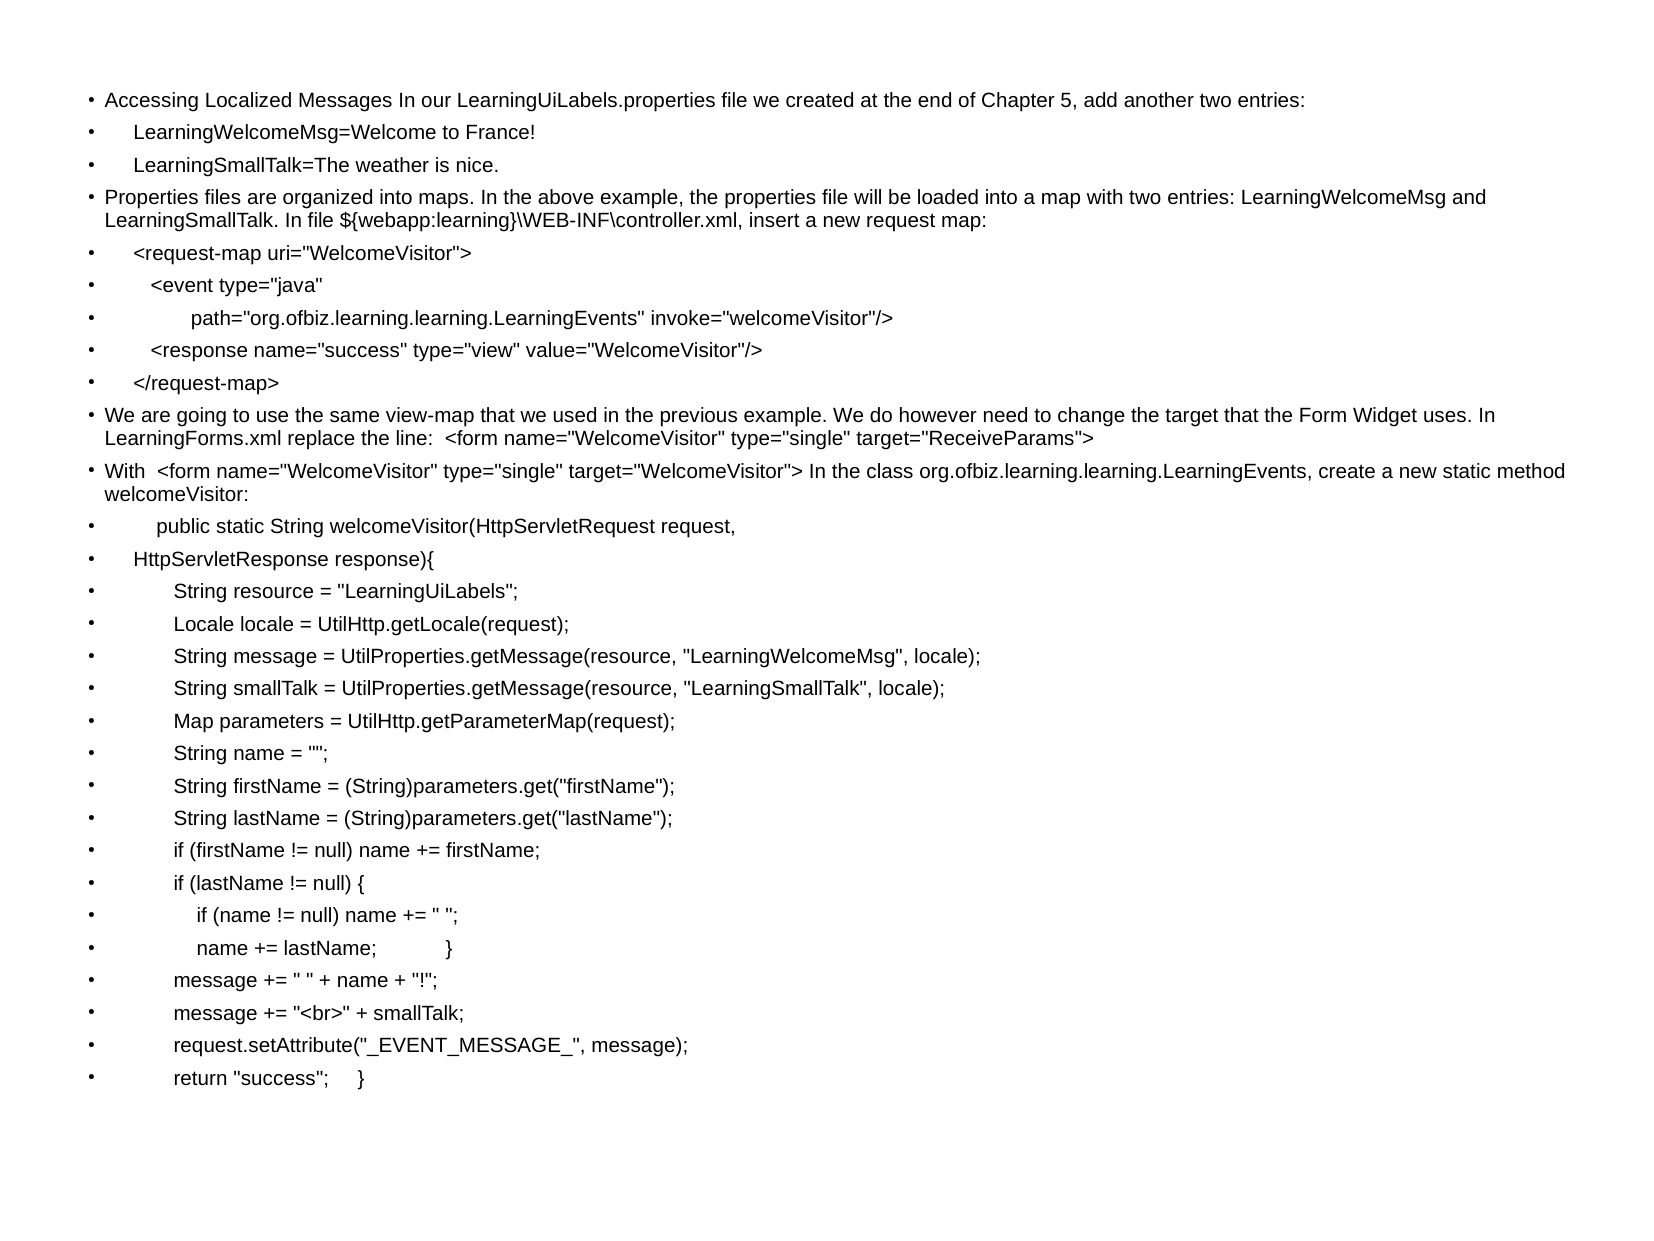

#
Accessing Localized Messages In our LearningUiLabels.properties file we created at the end of Chapter 5, add another two entries:
 LearningWelcomeMsg=Welcome to France!
 LearningSmallTalk=The weather is nice.
Properties files are organized into maps. In the above example, the properties file will be loaded into a map with two entries: LearningWelcomeMsg and LearningSmallTalk. In file ${webapp:learning}\WEB-INF\controller.xml, insert a new request map:
 <request-map uri="WelcomeVisitor">
 <event type="java"
 path="org.ofbiz.learning.learning.LearningEvents" invoke="welcomeVisitor"/>
 <response name="success" type="view" value="WelcomeVisitor"/>
 </request-map>
We are going to use the same view-map that we used in the previous example. We do however need to change the target that the Form Widget uses. In LearningForms.xml replace the line: <form name="WelcomeVisitor" type="single" target="ReceiveParams">
With <form name="WelcomeVisitor" type="single" target="WelcomeVisitor"> In the class org.ofbiz.learning.learning.LearningEvents, create a new static method welcomeVisitor:
 public static String welcomeVisitor(HttpServletRequest request,
 HttpServletResponse response){
 String resource = "LearningUiLabels";
 Locale locale = UtilHttp.getLocale(request);
 String message = UtilProperties.getMessage(resource, "LearningWelcomeMsg", locale);
 String smallTalk = UtilProperties.getMessage(resource, "LearningSmallTalk", locale);
 Map parameters = UtilHttp.getParameterMap(request);
 String name = "";
 String firstName = (String)parameters.get("firstName");
 String lastName = (String)parameters.get("lastName");
 if (firstName != null) name += firstName;
 if (lastName != null) {
 if (name != null) name += " ";
 name += lastName; }
 message += " " + name + "!";
 message += "<br>" + smallTalk;
 request.setAttribute("_EVENT_MESSAGE_", message);
 return "success"; }